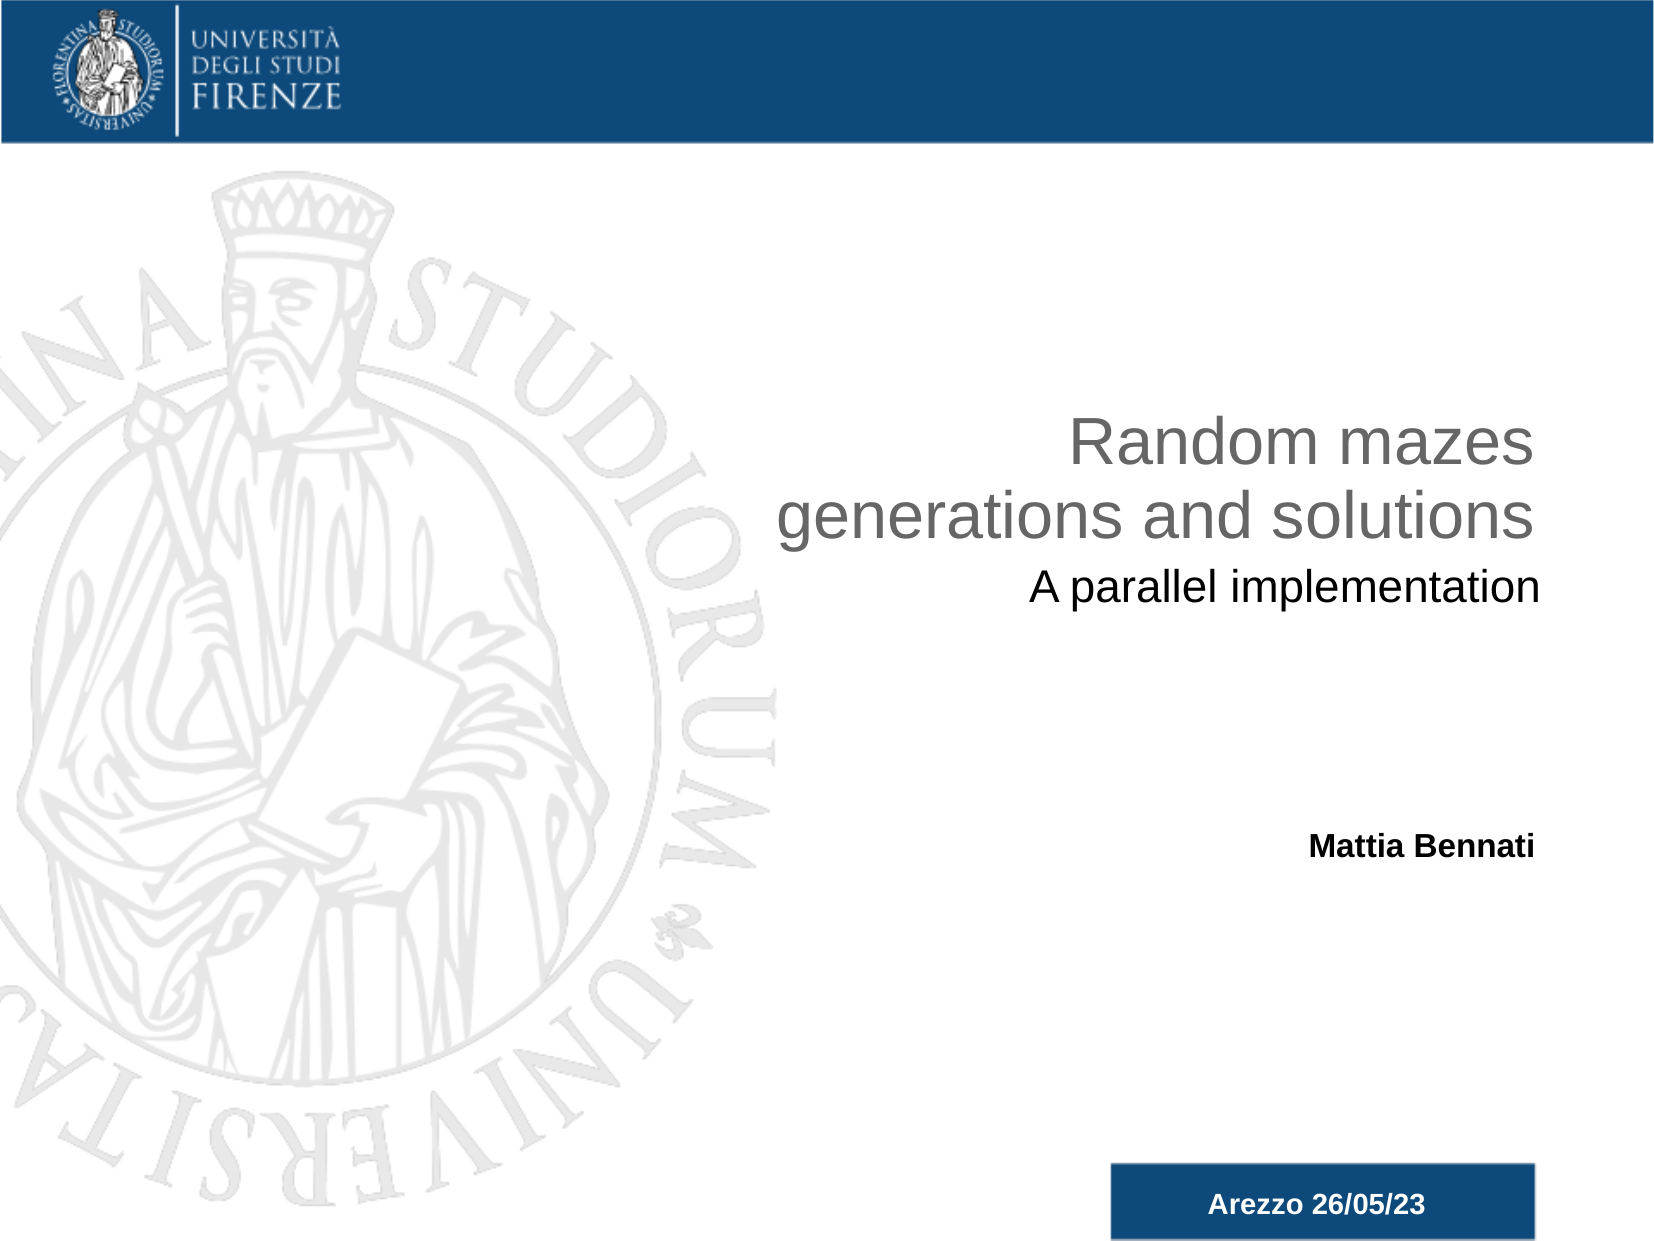

# Random mazes generations and solutions
A parallel implementation
Mattia Bennati
Arezzo 26/05/23